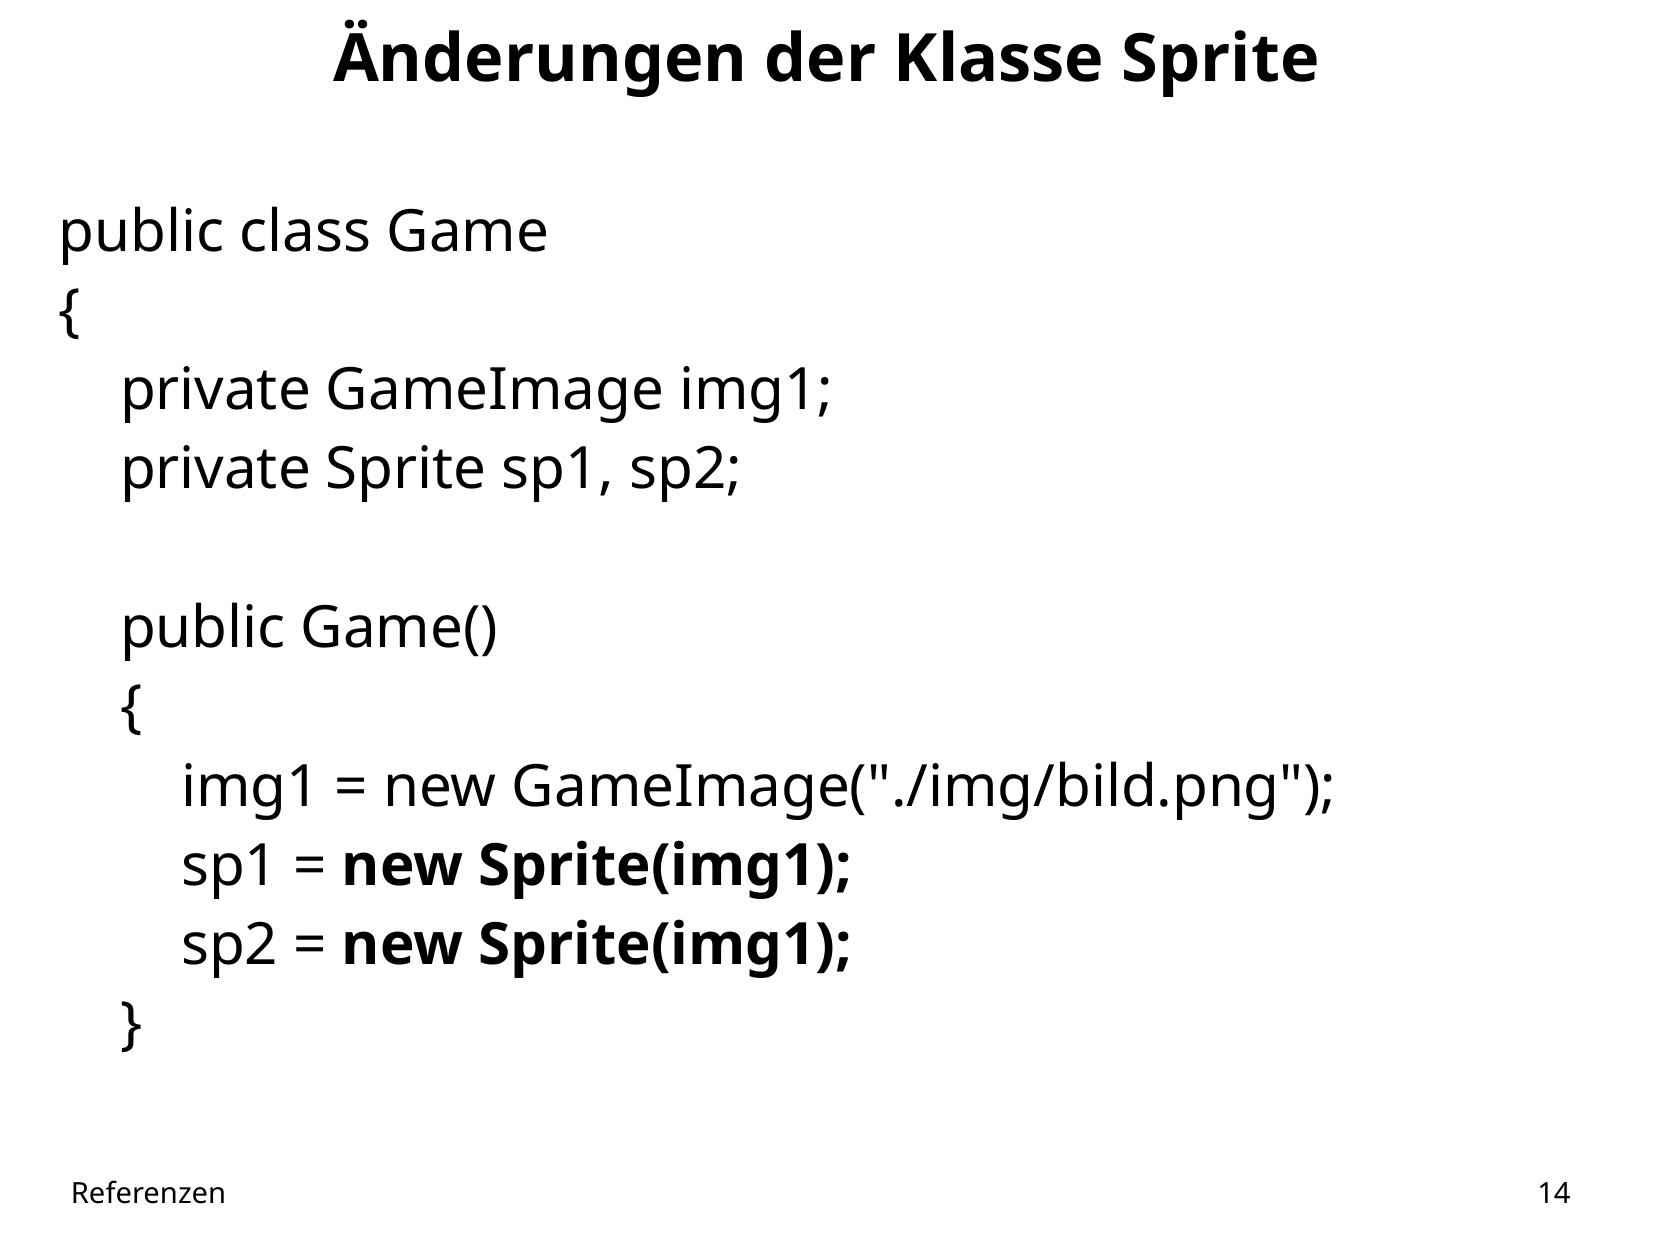

# Änderungen der Klasse Sprite
public class Game
{
 private GameImage img1;
 private Sprite sp1, sp2;
 public Game()
 {
 img1 = new GameImage("./img/bild.png");
 sp1 = new Sprite(img1);
 sp2 = new Sprite(img1);
 }
Referenzen
14